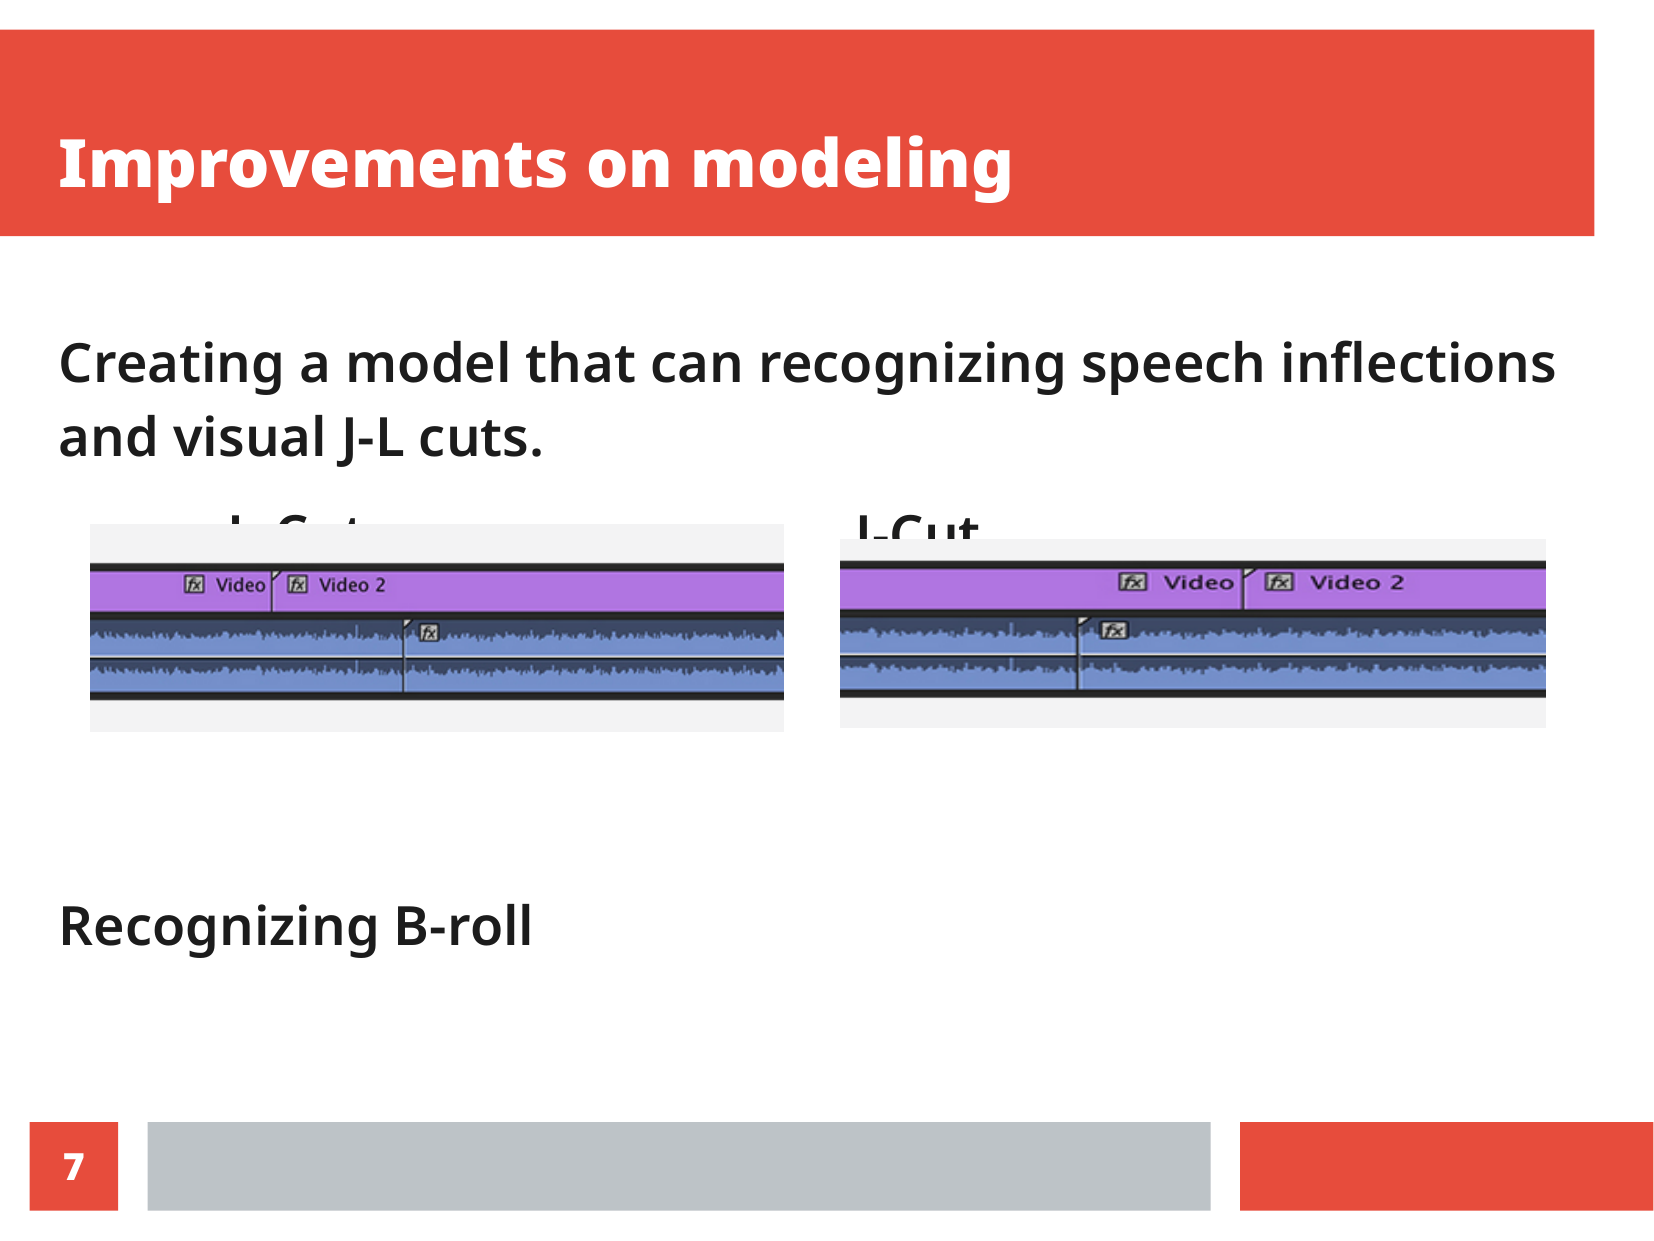

# Improvements on modeling
Creating a model that can recognizing speech inflections and visual J-L cuts.
 L-Cut J-Cut
Recognizing B-roll
7